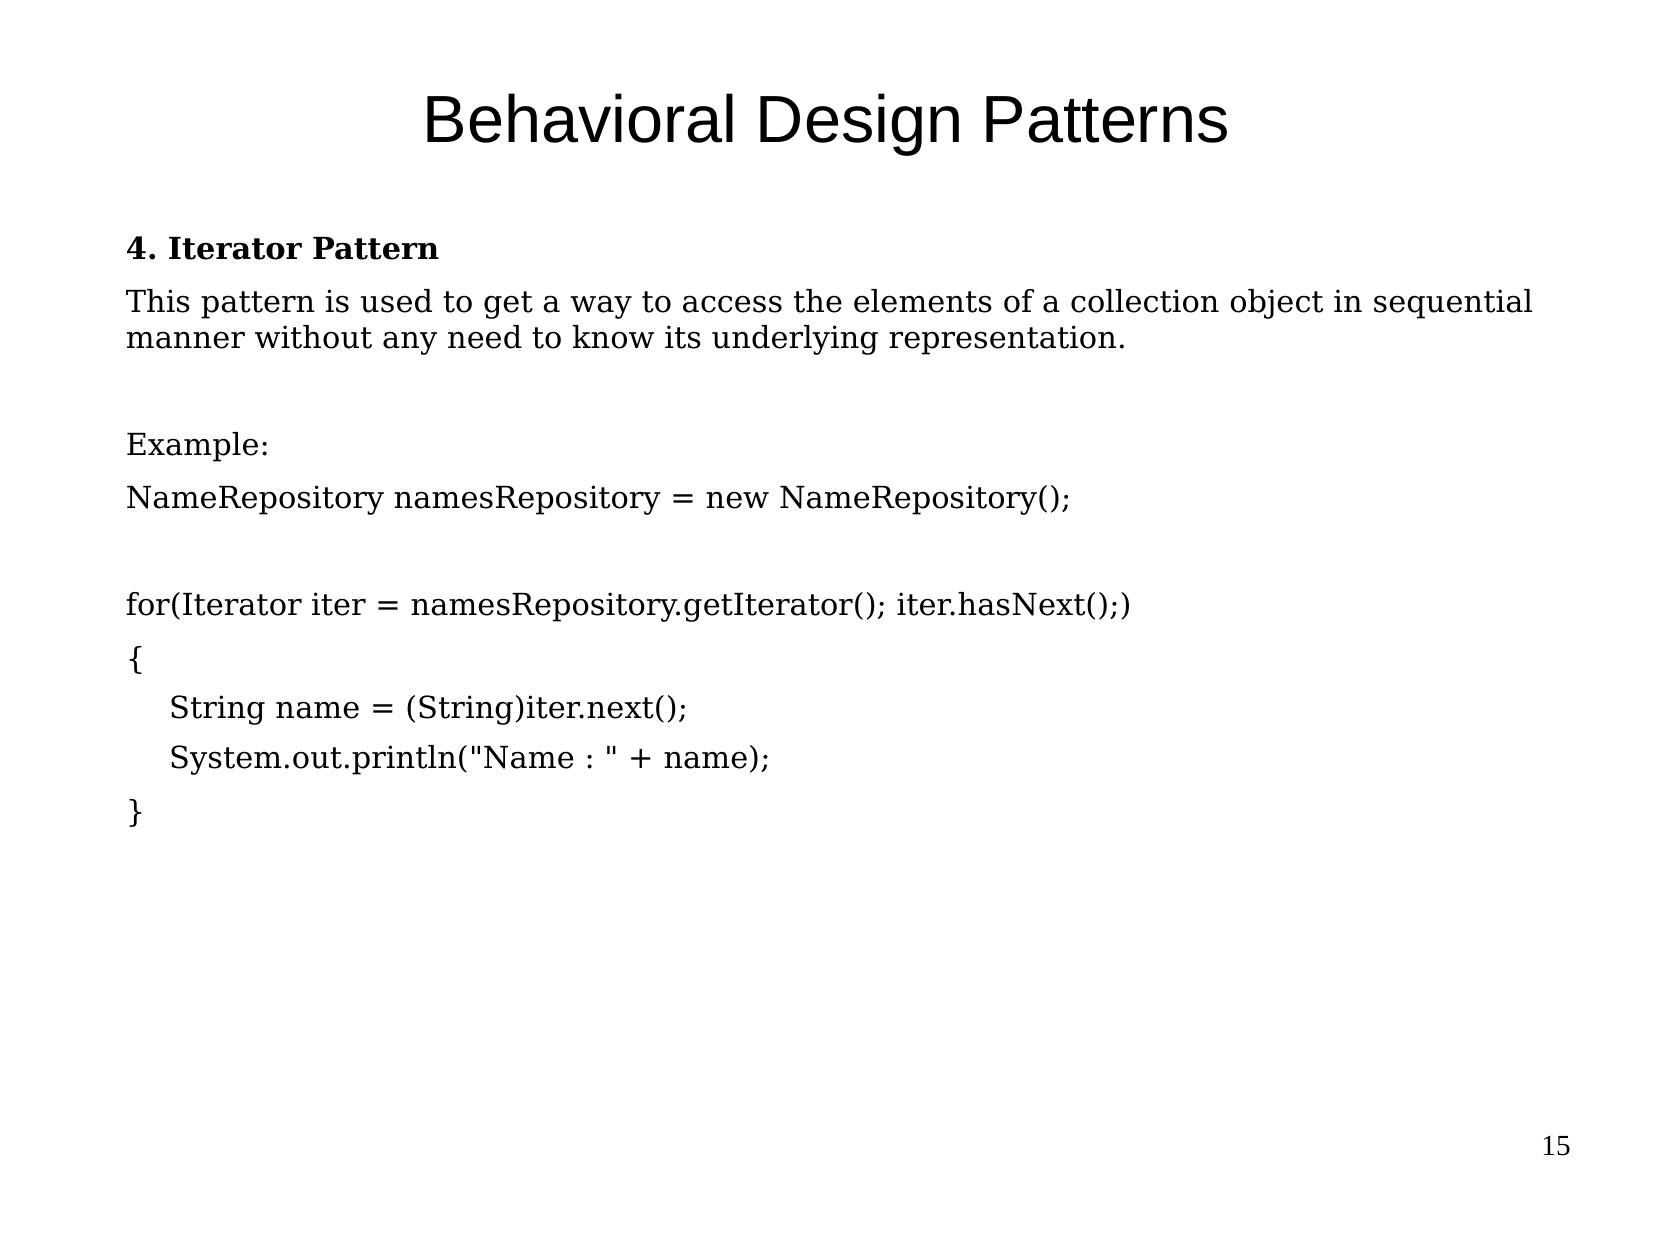

# Behavioral Design Patterns
4. Iterator Pattern
This pattern is used to get a way to access the elements of a collection object in sequential manner without any need to know its underlying representation.
Example:
NameRepository namesRepository = new NameRepository();
for(Iterator iter = namesRepository.getIterator(); iter.hasNext();)
{
String name = (String)iter.next();
System.out.println("Name : " + name);
}
15